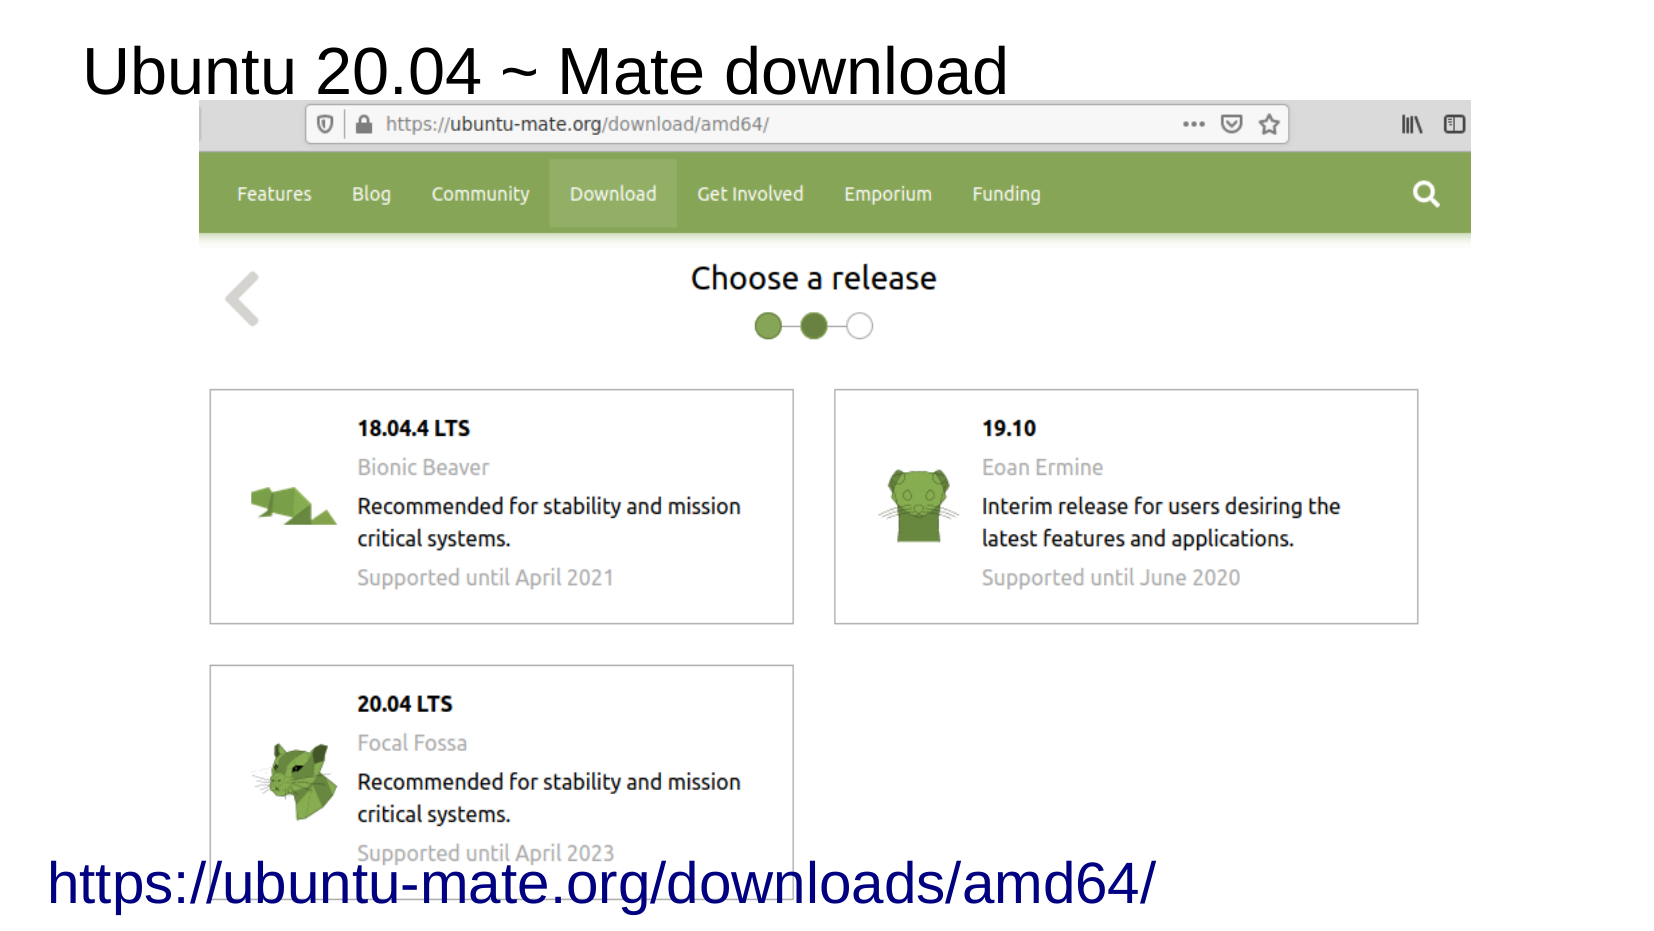

# Ubuntu 20.04 ~ Mate download
https://ubuntu-mate.org/downloads/amd64/